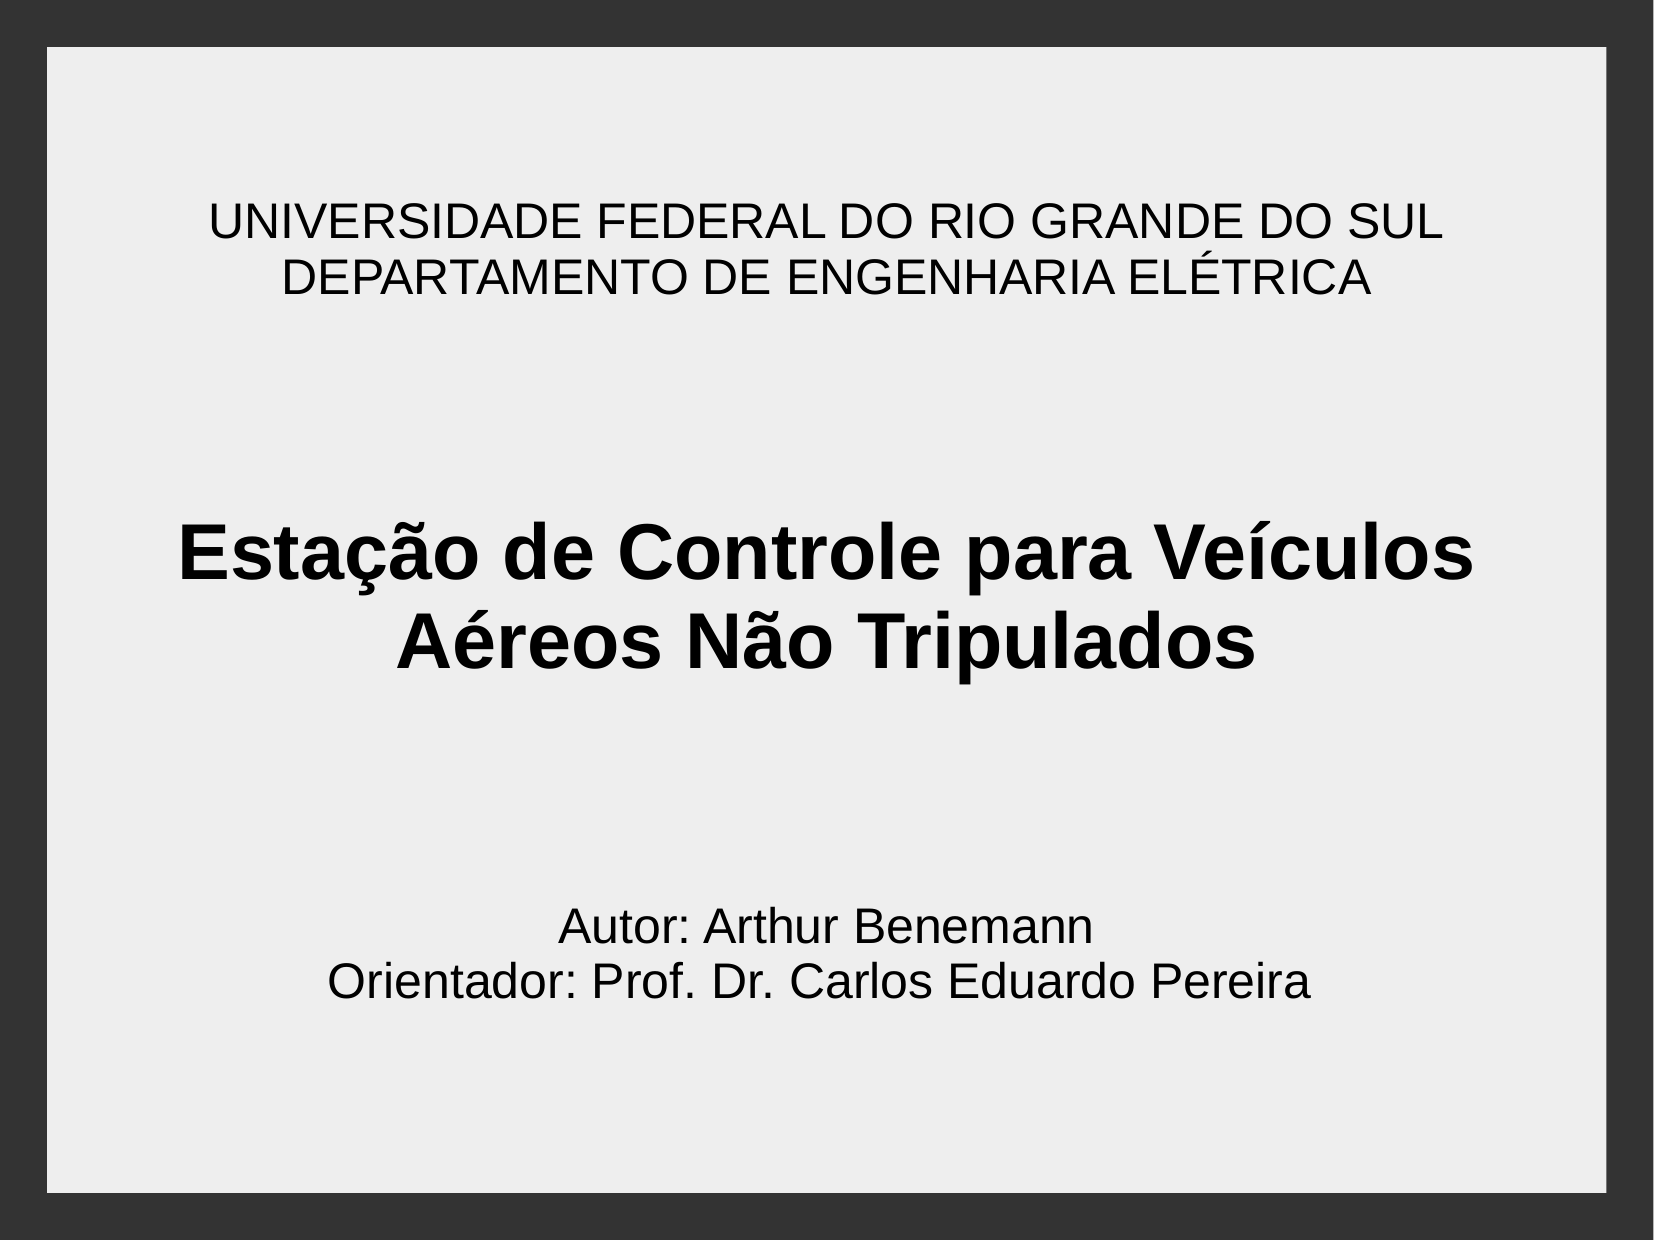

# UNIVERSIDADE FEDERAL DO RIO GRANDE DO SUL
DEPARTAMENTO DE ENGENHARIA ELÉTRICA
Estação de Controle para Veículos Aéreos Não Tripulados
Autor: Arthur Benemann
Orientador: Prof. Dr. Carlos Eduardo Pereira